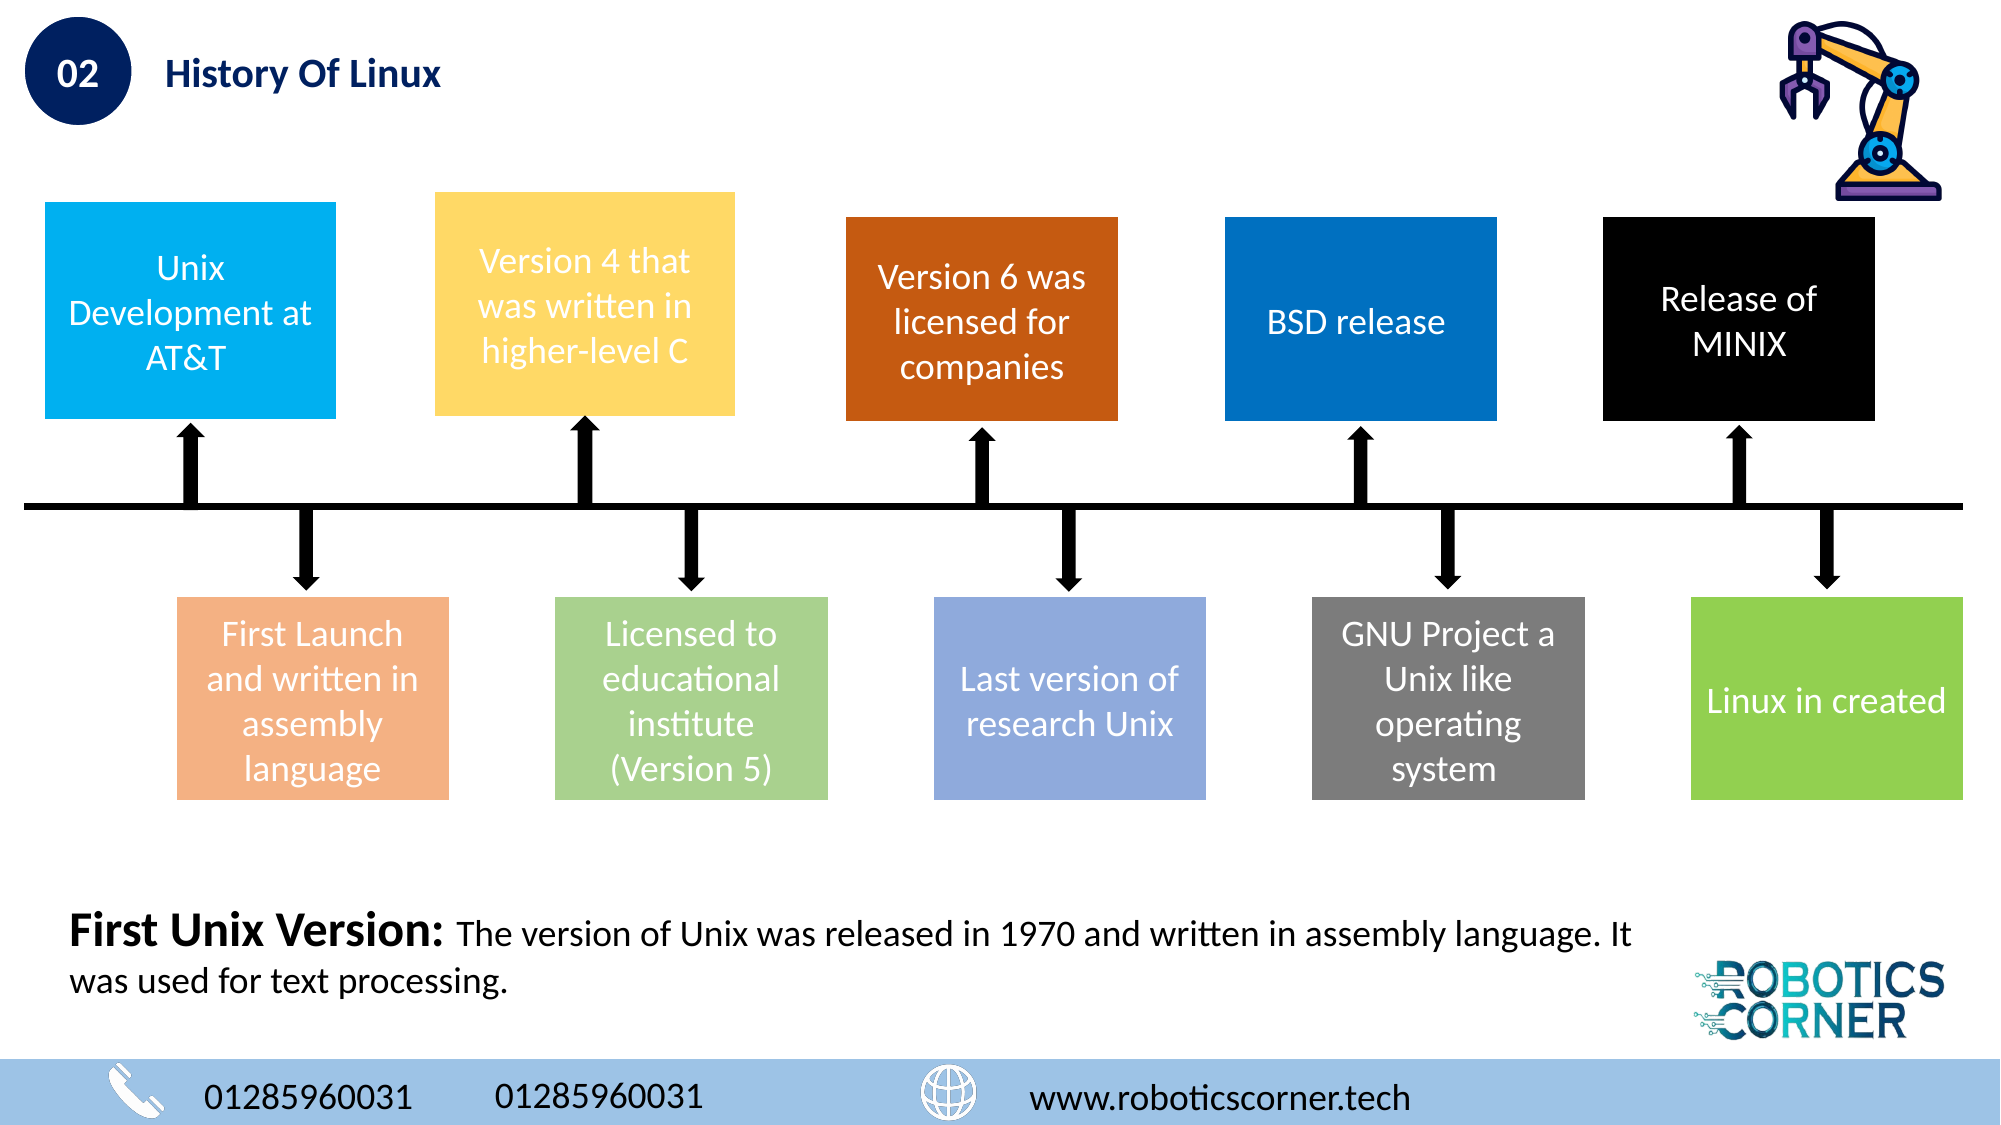

02
History Of Linux
Version 4 that was written in higher-level C
Unix Development at AT&T
Version 6 was licensed for companies
BSD release
Release of MINIX
GNU Project a Unix like operating system
Linux in created
First Launch and written in assembly language
Licensed to educational institute (Version 5)
Last version of research Unix
First Unix Version: The version of Unix was released in 1970 and written in assembly language. It was used for text processing.
01285960031
01285960031
www.roboticscorner.tech